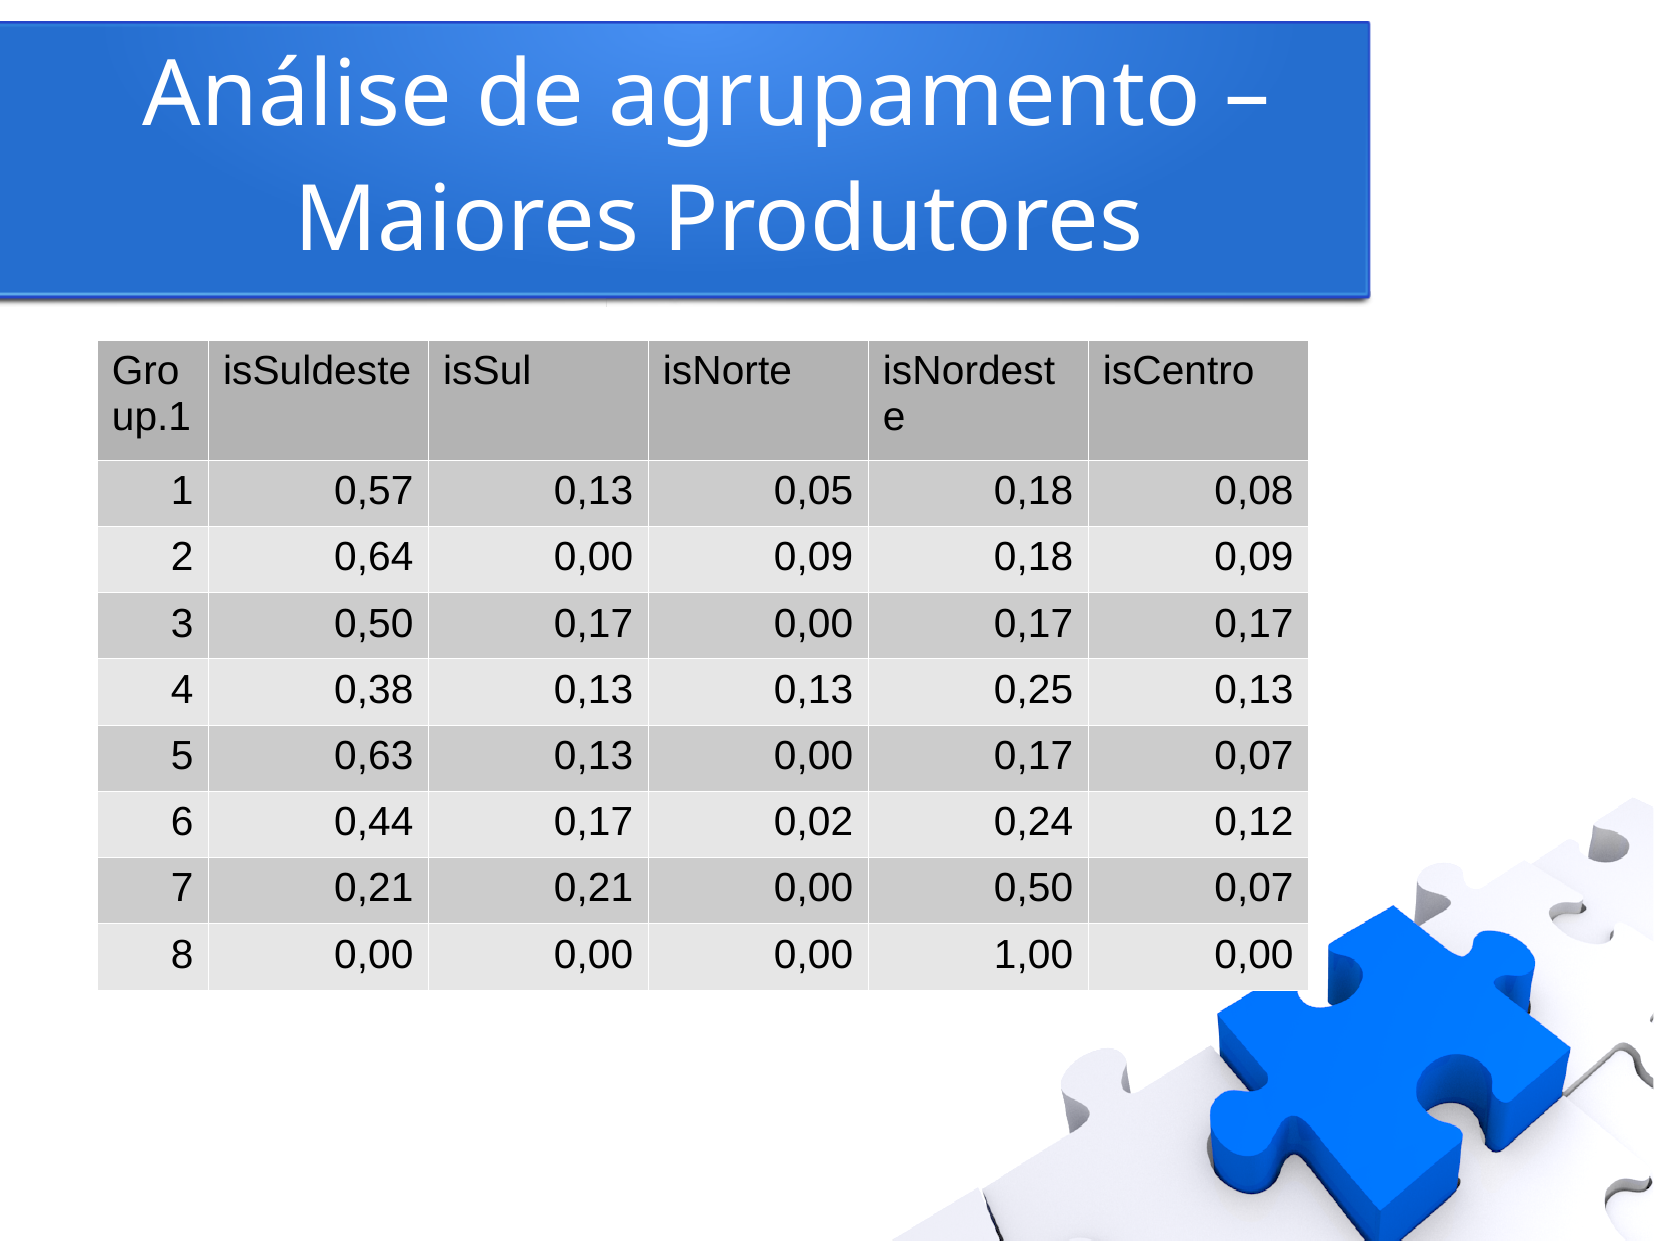

# Análise de agrupamento – Maiores Produtores
| Group.1 | isSuldeste | isSul | isNorte | isNordeste | isCentro |
| --- | --- | --- | --- | --- | --- |
| 1 | 0,57 | 0,13 | 0,05 | 0,18 | 0,08 |
| 2 | 0,64 | 0,00 | 0,09 | 0,18 | 0,09 |
| 3 | 0,50 | 0,17 | 0,00 | 0,17 | 0,17 |
| 4 | 0,38 | 0,13 | 0,13 | 0,25 | 0,13 |
| 5 | 0,63 | 0,13 | 0,00 | 0,17 | 0,07 |
| 6 | 0,44 | 0,17 | 0,02 | 0,24 | 0,12 |
| 7 | 0,21 | 0,21 | 0,00 | 0,50 | 0,07 |
| 8 | 0,00 | 0,00 | 0,00 | 1,00 | 0,00 |